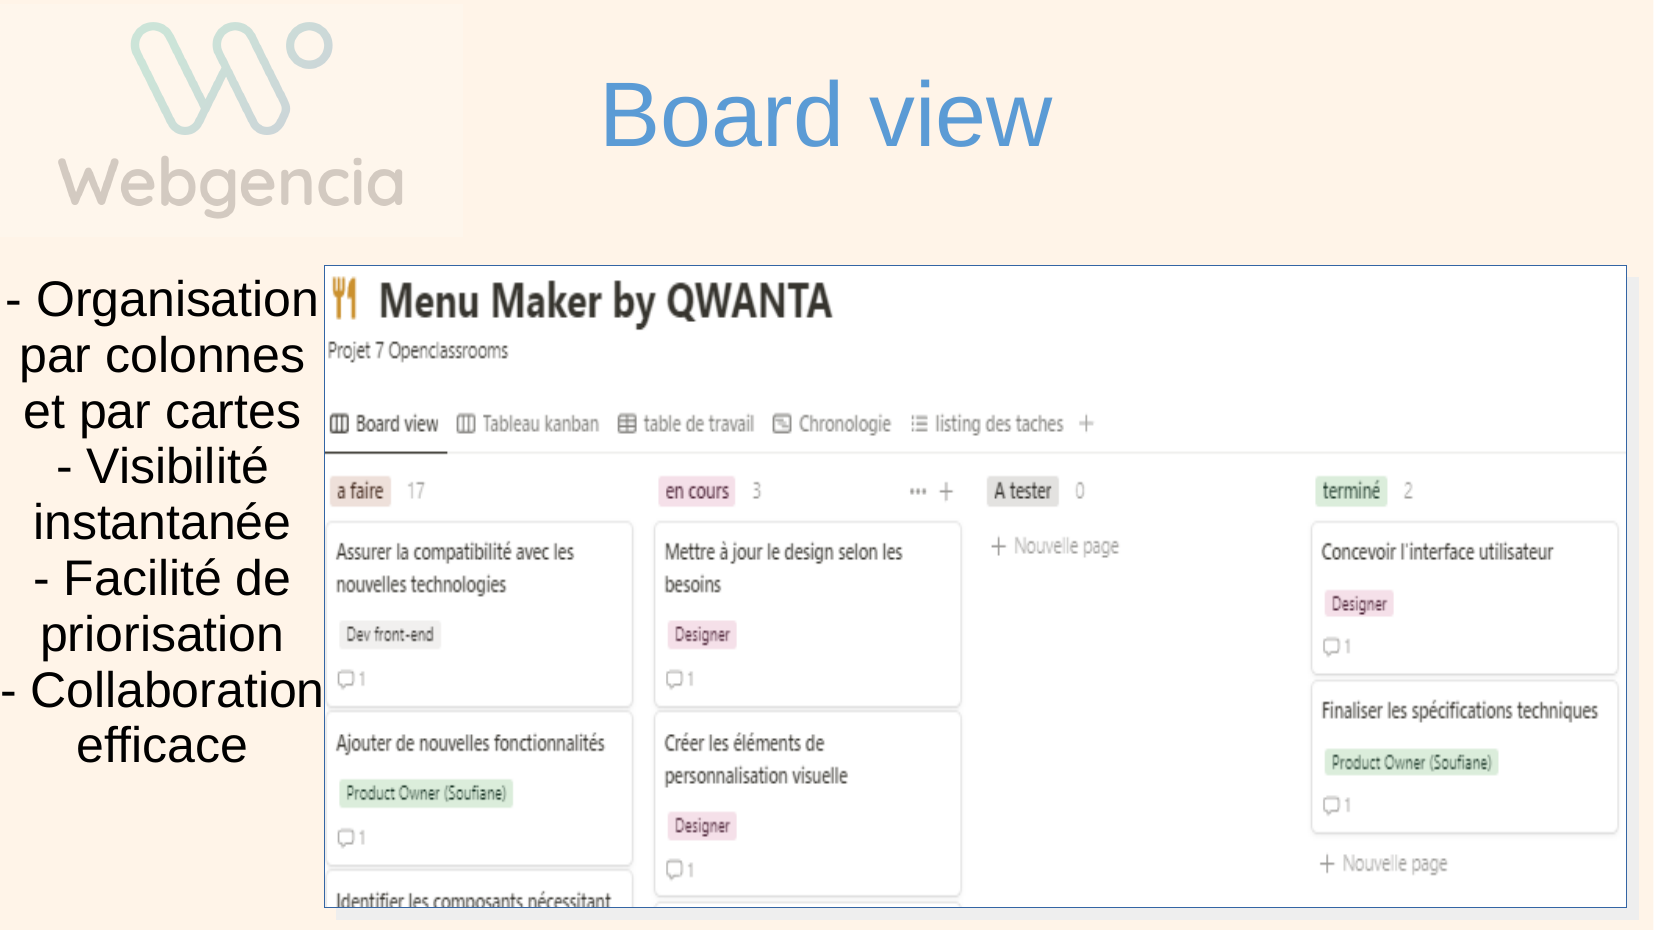

# Board view
- Organisation par colonnes et par cartes
- Visibilité instantanée
- Facilité de priorisation
- Collaboration efficace